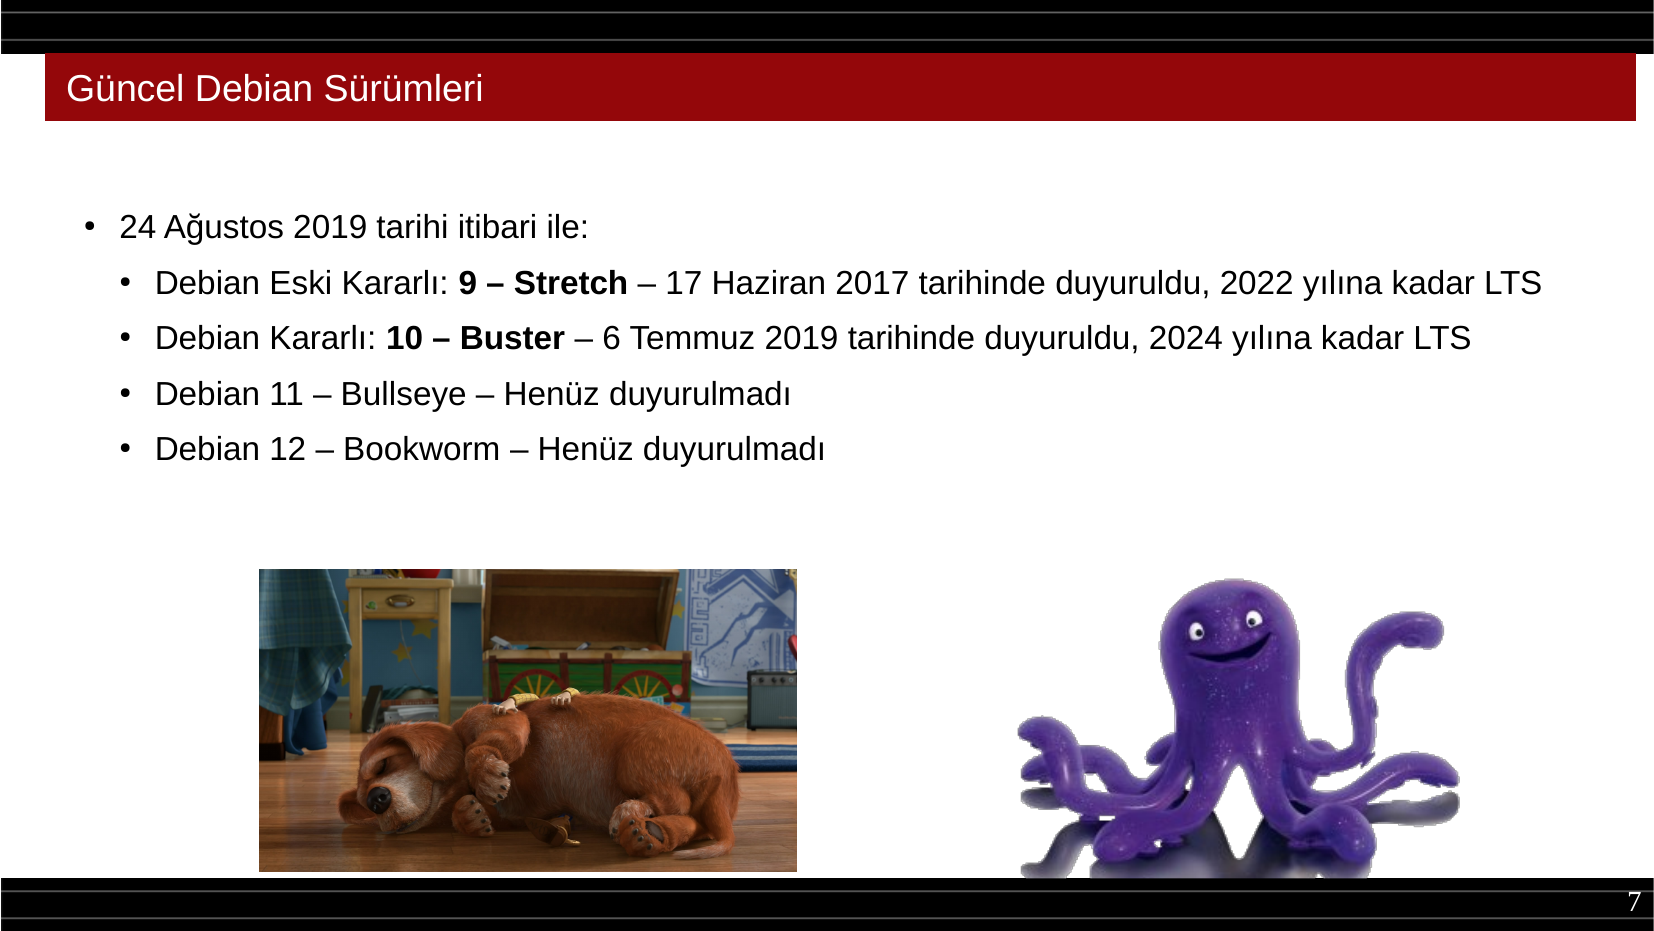

Güncel Debian Sürümleri
24 Ağustos 2019 tarihi itibari ile:
Debian Eski Kararlı: 9 – Stretch – 17 Haziran 2017 tarihinde duyuruldu, 2022 yılına kadar LTS
Debian Kararlı: 10 – Buster – 6 Temmuz 2019 tarihinde duyuruldu, 2024 yılına kadar LTS
Debian 11 – Bullseye – Henüz duyurulmadı
Debian 12 – Bookworm – Henüz duyurulmadı